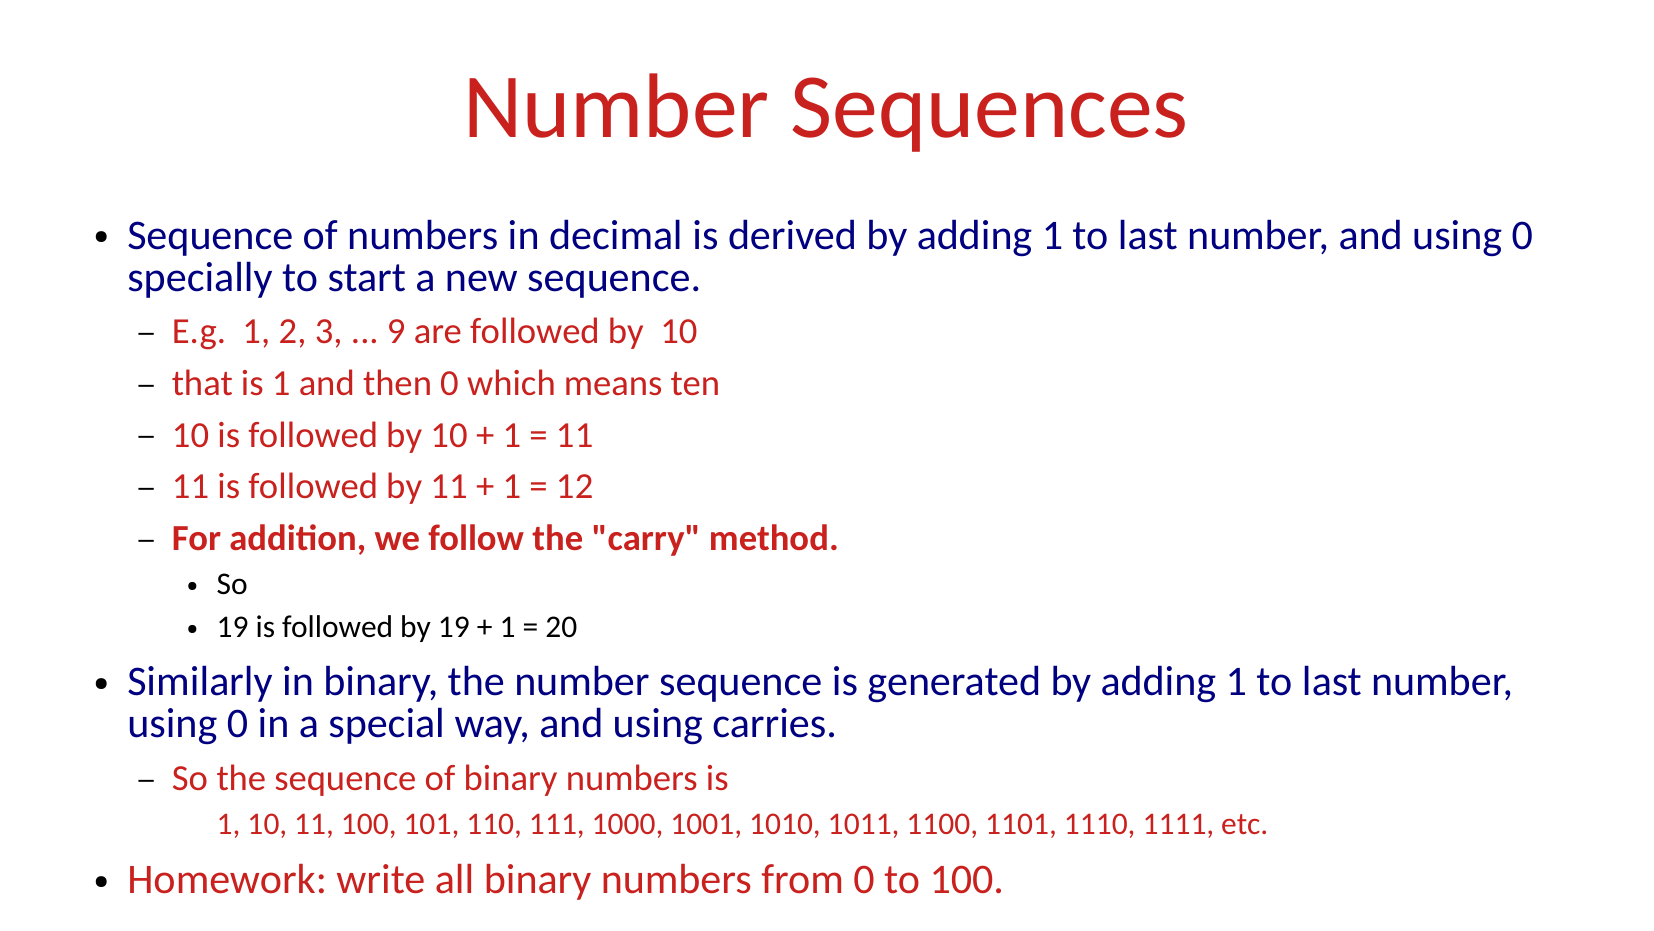

# Number Sequences
Sequence of numbers in decimal is derived by adding 1 to last number, and using 0 specially to start a new sequence.
E.g. 1, 2, 3, ... 9 are followed by 10
that is 1 and then 0 which means ten
10 is followed by 10 + 1 = 11
11 is followed by 11 + 1 = 12
For addition, we follow the "carry" method.
So
19 is followed by 19 + 1 = 20
Similarly in binary, the number sequence is generated by adding 1 to last number, using 0 in a special way, and using carries.
So the sequence of binary numbers is
1, 10, 11, 100, 101, 110, 111, 1000, 1001, 1010, 1011, 1100, 1101, 1110, 1111, etc.
Homework: write all binary numbers from 0 to 100.